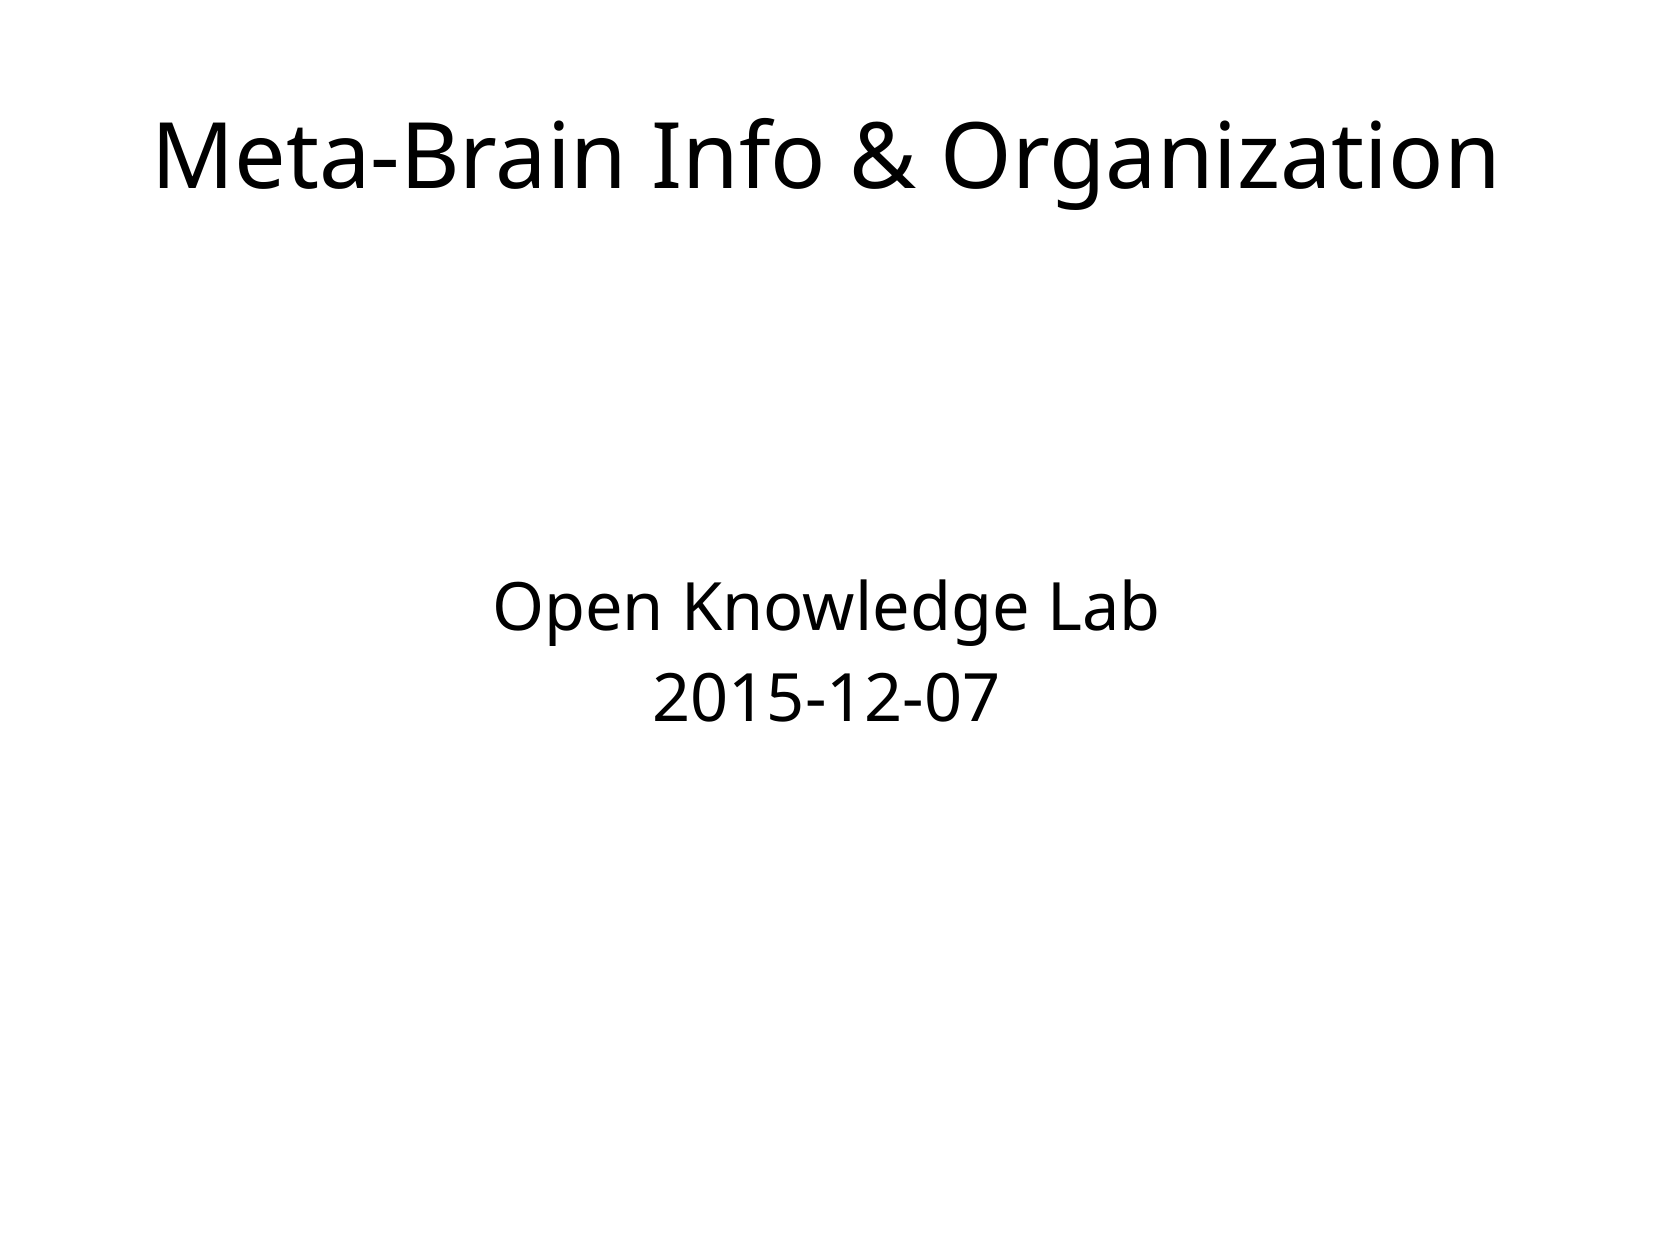

# Meta-Brain Info & Organization
Open Knowledge Lab
2015-12-07